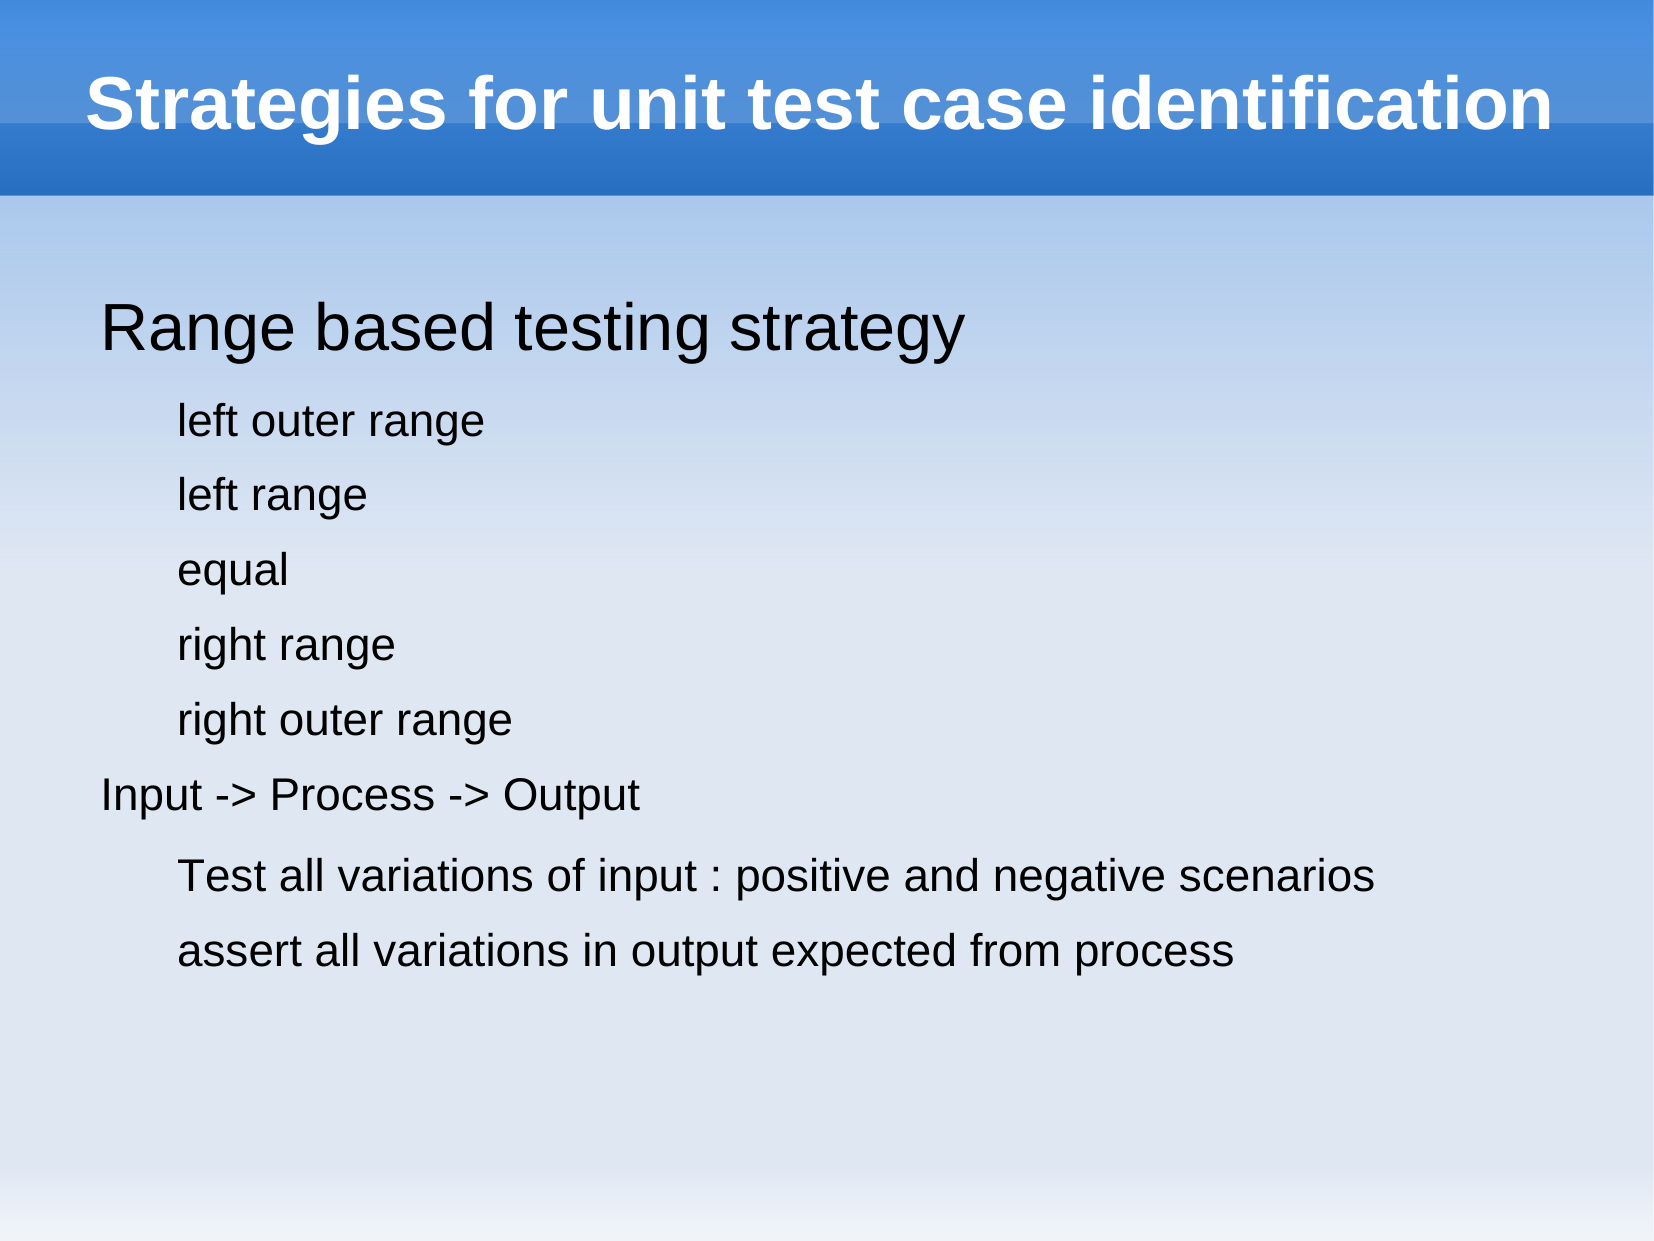

# Strategies for unit test case identification
Range based testing strategy
left outer range
left range
equal
right range
right outer range
Input -> Process -> Output
Test all variations of input : positive and negative scenarios
assert all variations in output expected from process